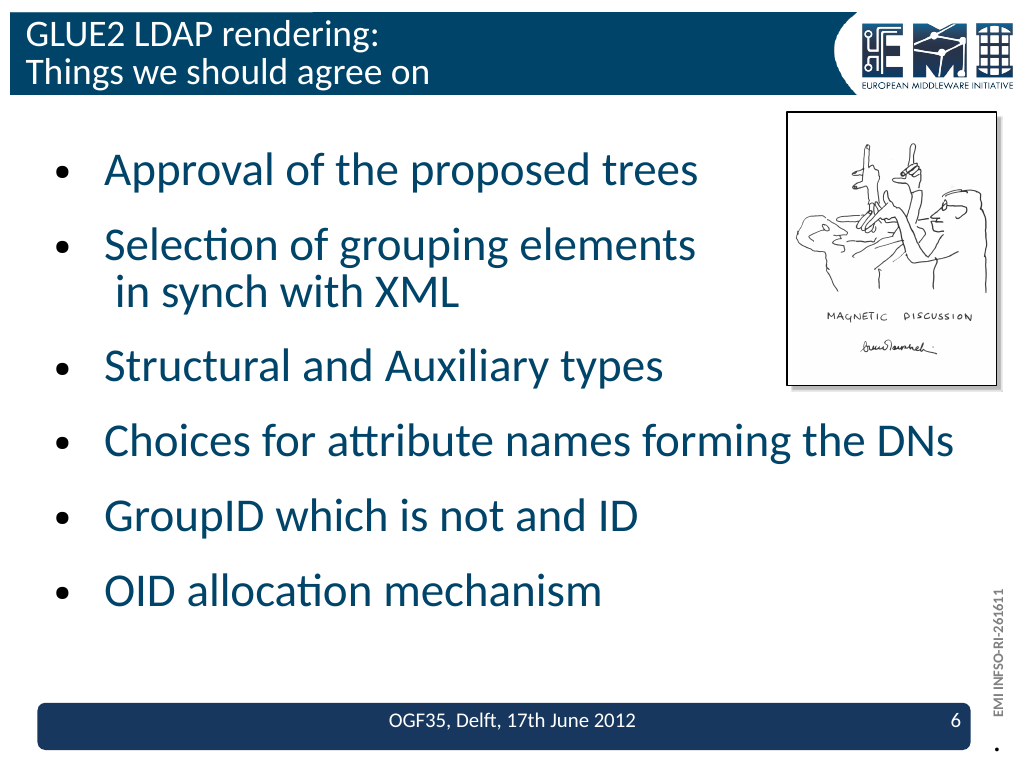

# GLUE2 LDAP rendering: Things we should agree on
Approval of the proposed trees
Selection of grouping elements
 in synch with XML
Structural and Auxiliary types
Choices for attribute names forming the DNs
GroupID which is not and ID
OID allocation mechanism
OGF35, Delft, 17th June 2012
6